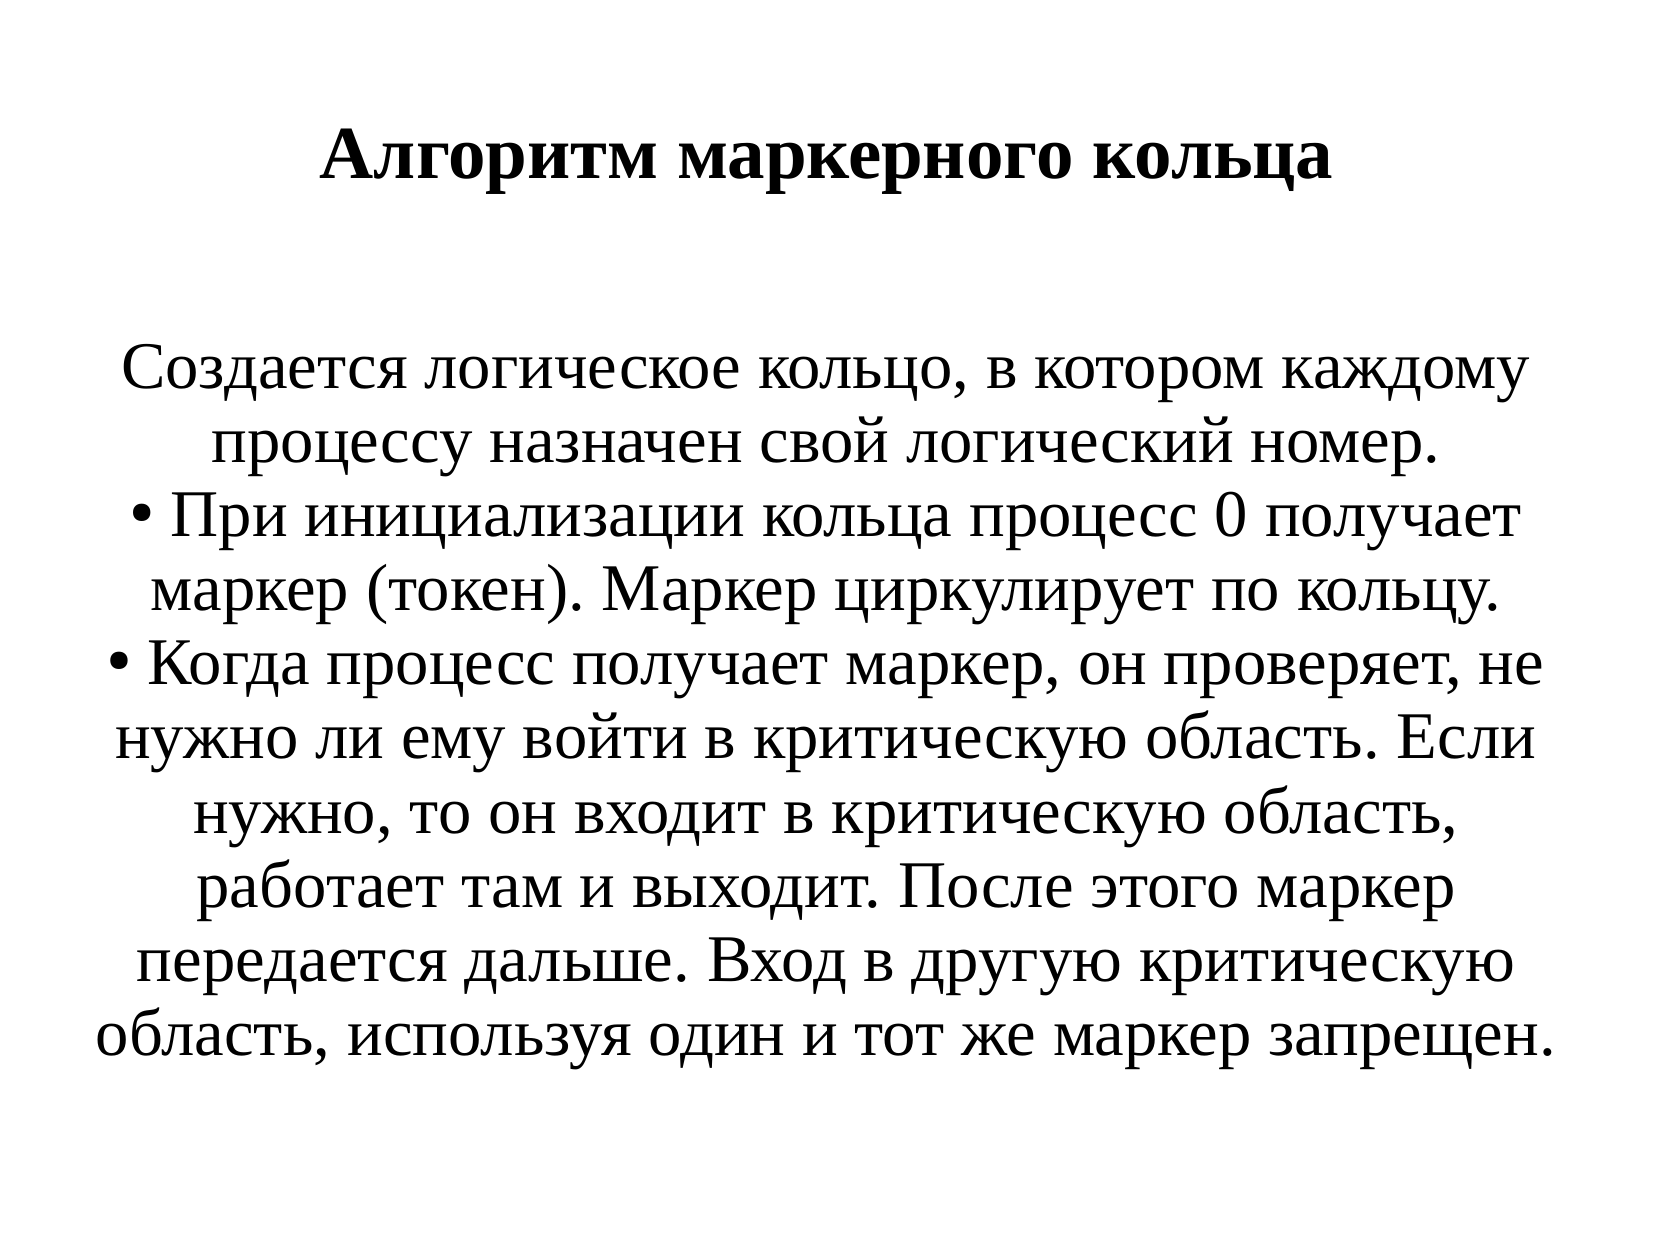

# Алгоритм маркерного кольца
Создается логическое кольцо, в котором каждому процессу назначен свой логический номер.
 При инициализации кольца процесс 0 получает маркер (токен). Маркер циркулирует по кольцу.
 Когда процесс получает маркер, он проверяет, не нужно ли ему войти в критическую область. Если нужно, то он входит в критическую область, работает там и выходит. После этого маркер передается дальше. Вход в другую критическую область, используя один и тот же маркер запрещен.